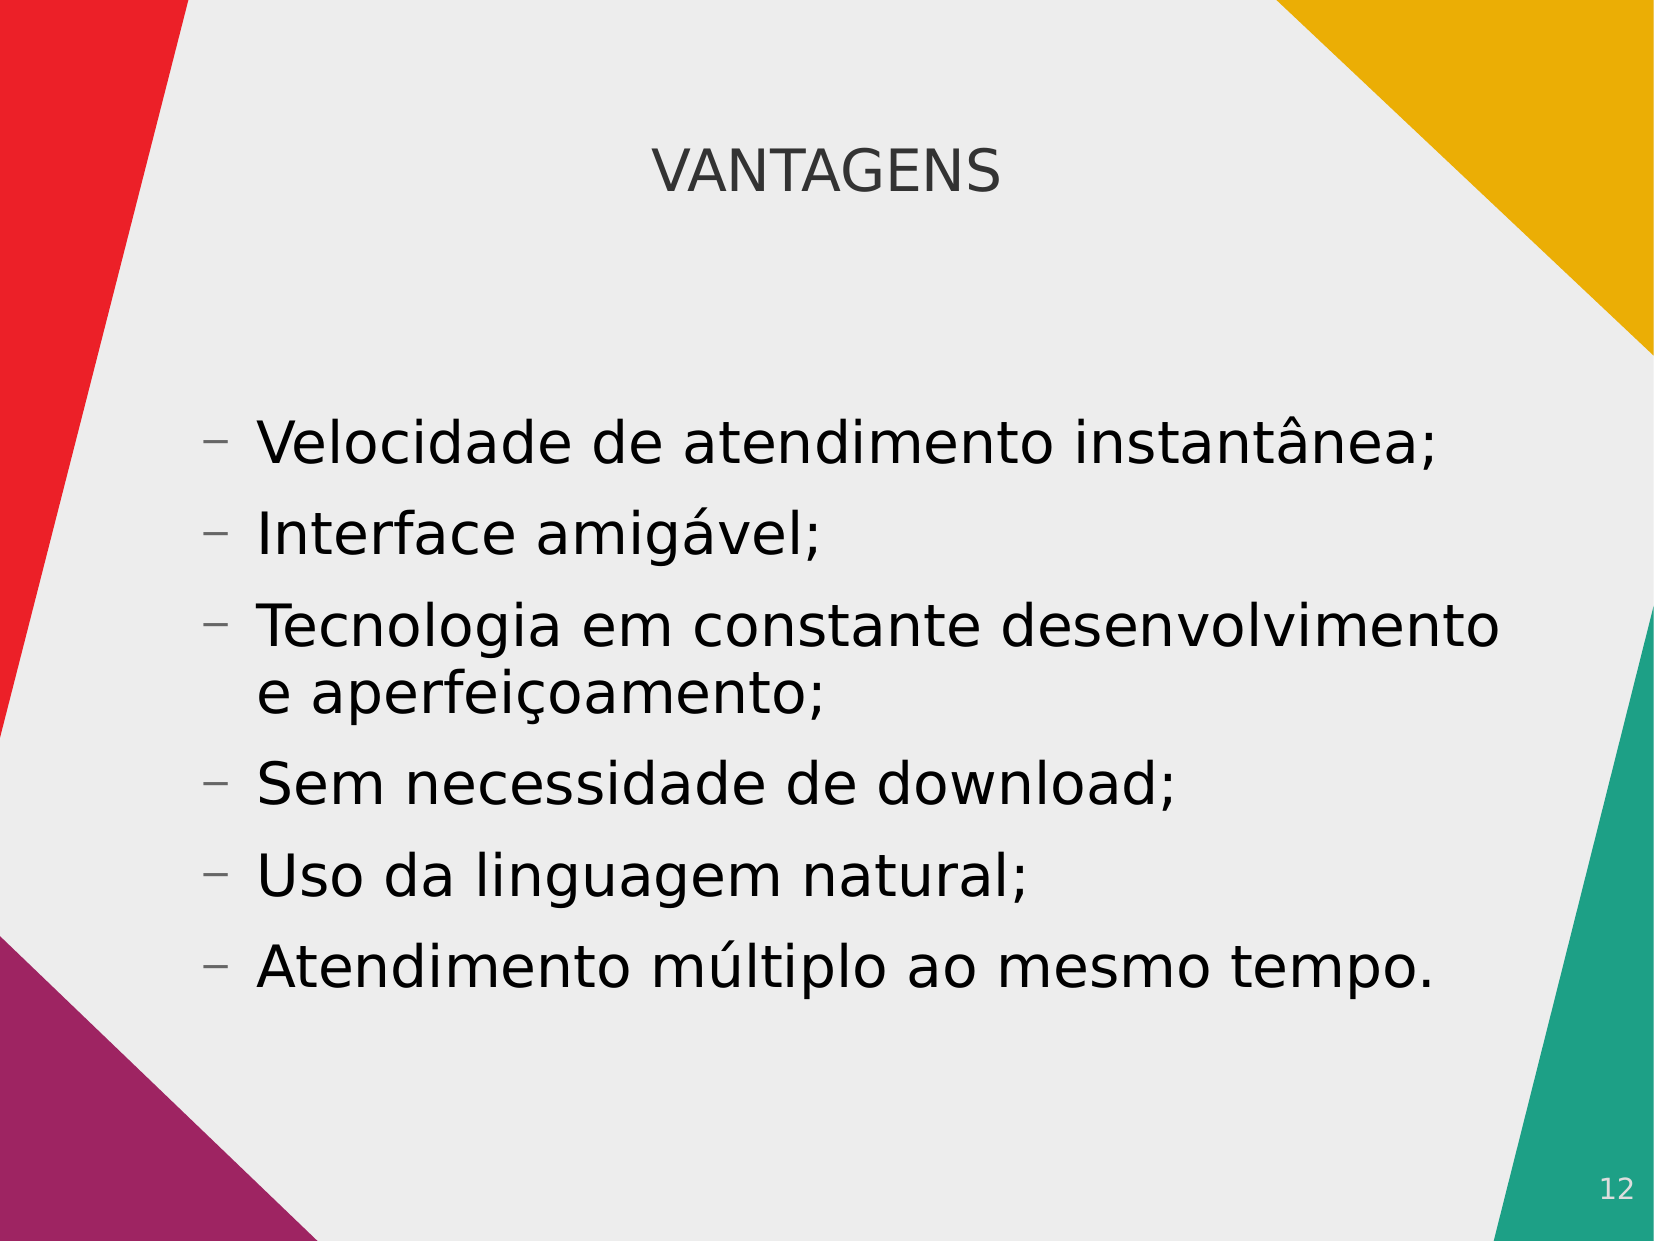

# VANTAGENS
Velocidade de atendimento instantânea;
Interface amigável;
Tecnologia em constante desenvolvimento e aperfeiçoamento;
Sem necessidade de download;
Uso da linguagem natural;
Atendimento múltiplo ao mesmo tempo.
12